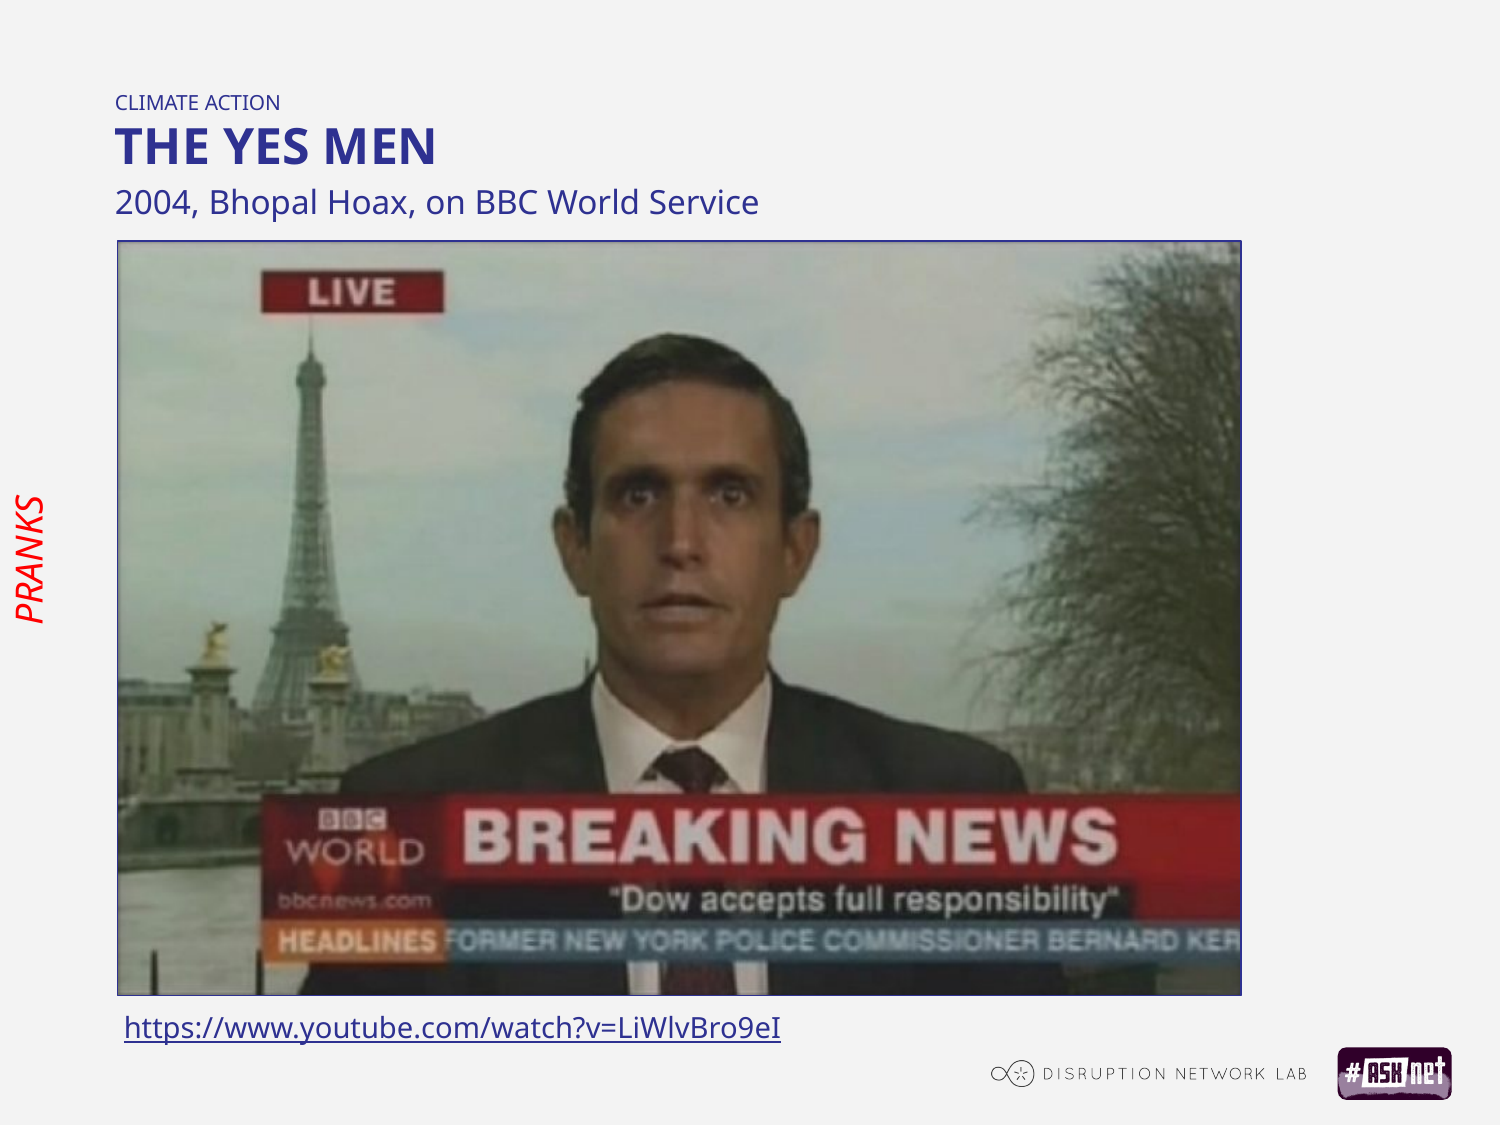

CLIMATE ACTION
THE YES MEN
2004, Bhopal Hoax, on BBC World Service
PRANKS
https://www.youtube.com/watch?v=LiWlvBro9eI